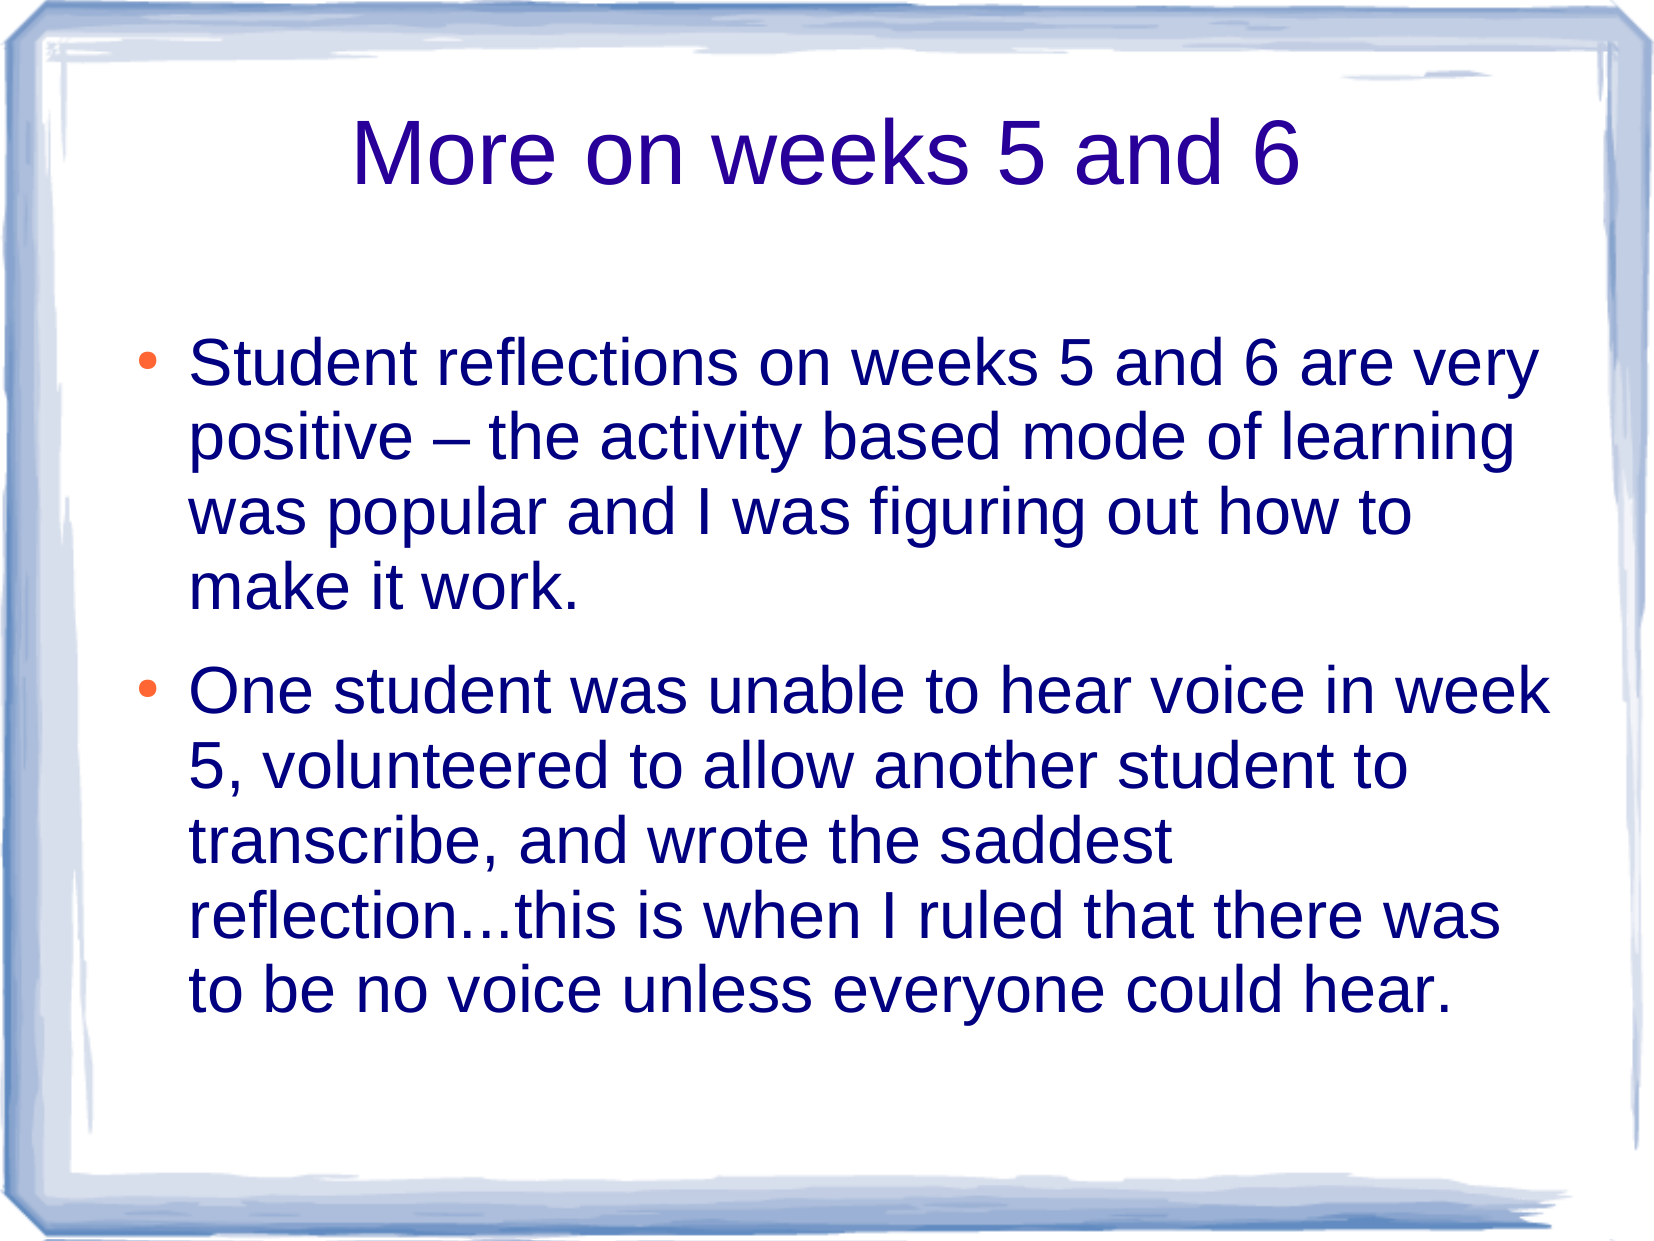

# More on weeks 5 and 6
Student reflections on weeks 5 and 6 are very positive – the activity based mode of learning was popular and I was figuring out how to make it work.
One student was unable to hear voice in week 5, volunteered to allow another student to transcribe, and wrote the saddest reflection...this is when I ruled that there was to be no voice unless everyone could hear.